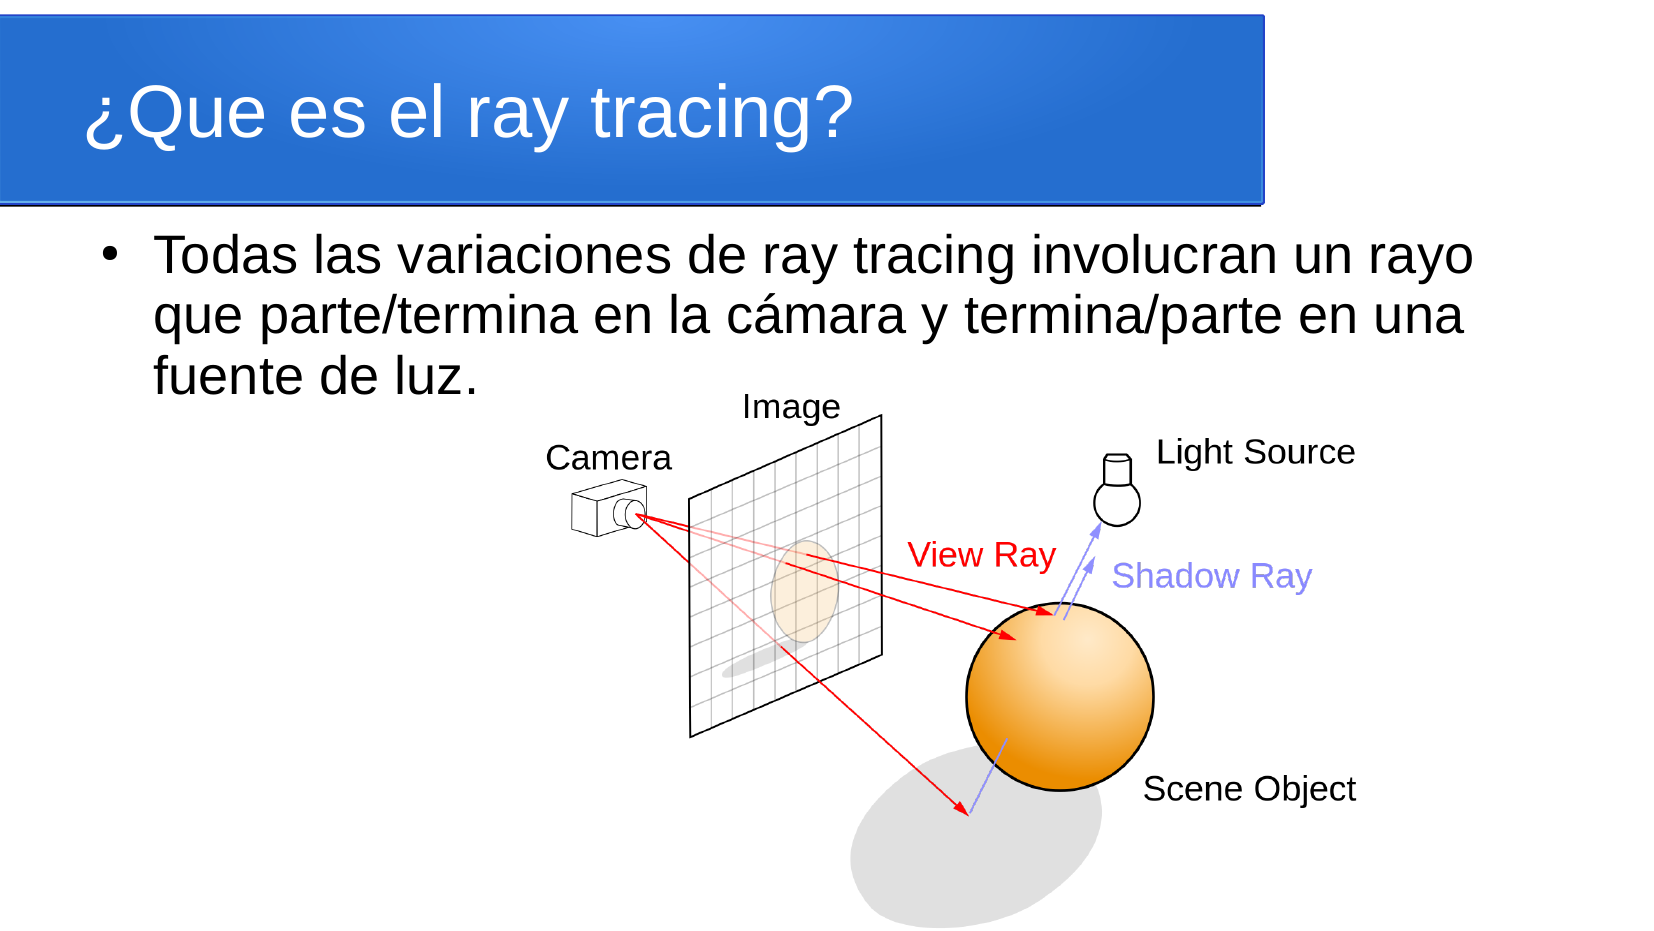

# ¿Que es el ray tracing?
Todas las variaciones de ray tracing involucran un rayo que parte/termina en la cámara y termina/parte en una fuente de luz.